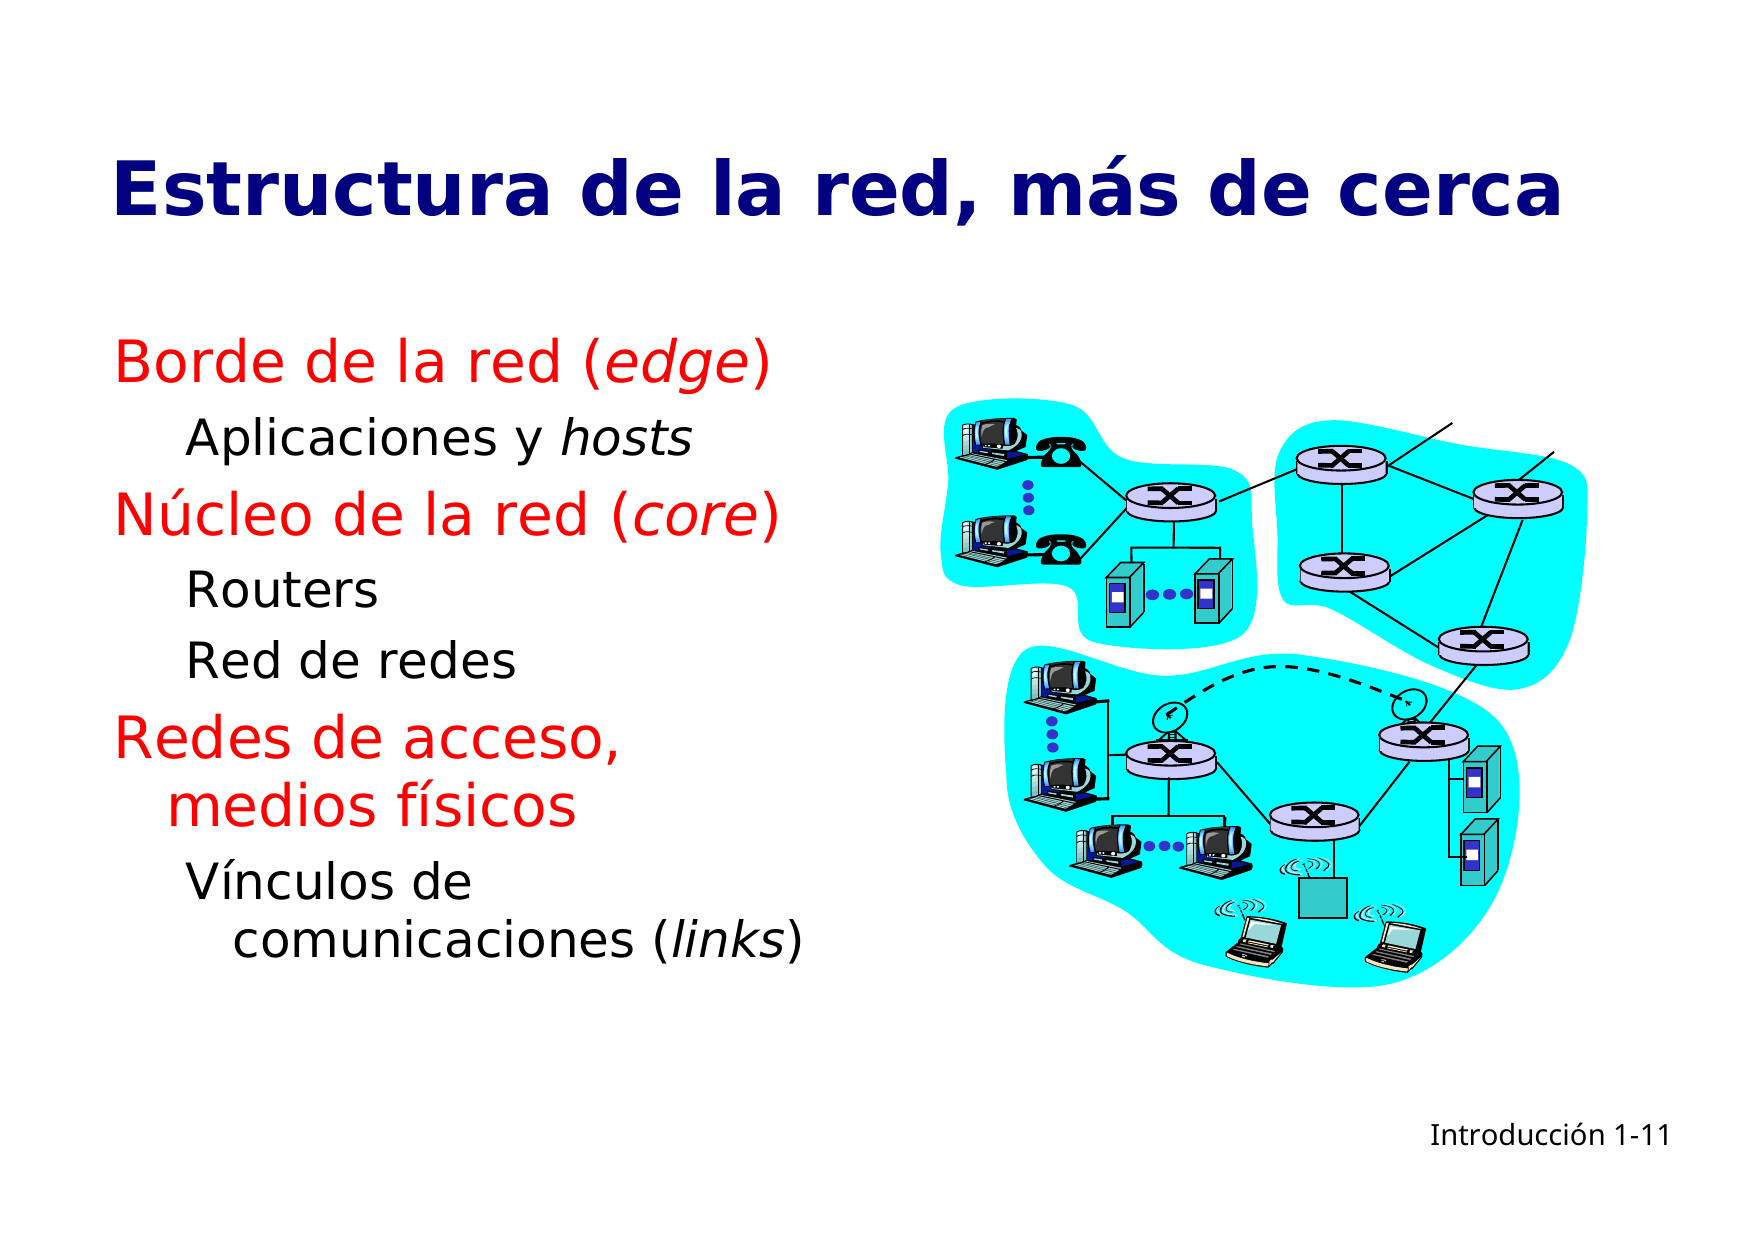

# Estructura de la red, más de cerca
Borde de la red (edge)
Aplicaciones y hosts
Núcleo de la red (core)
Routers
Red de redes
Redes de acceso, medios físicos
Vínculos de comunicaciones (links)